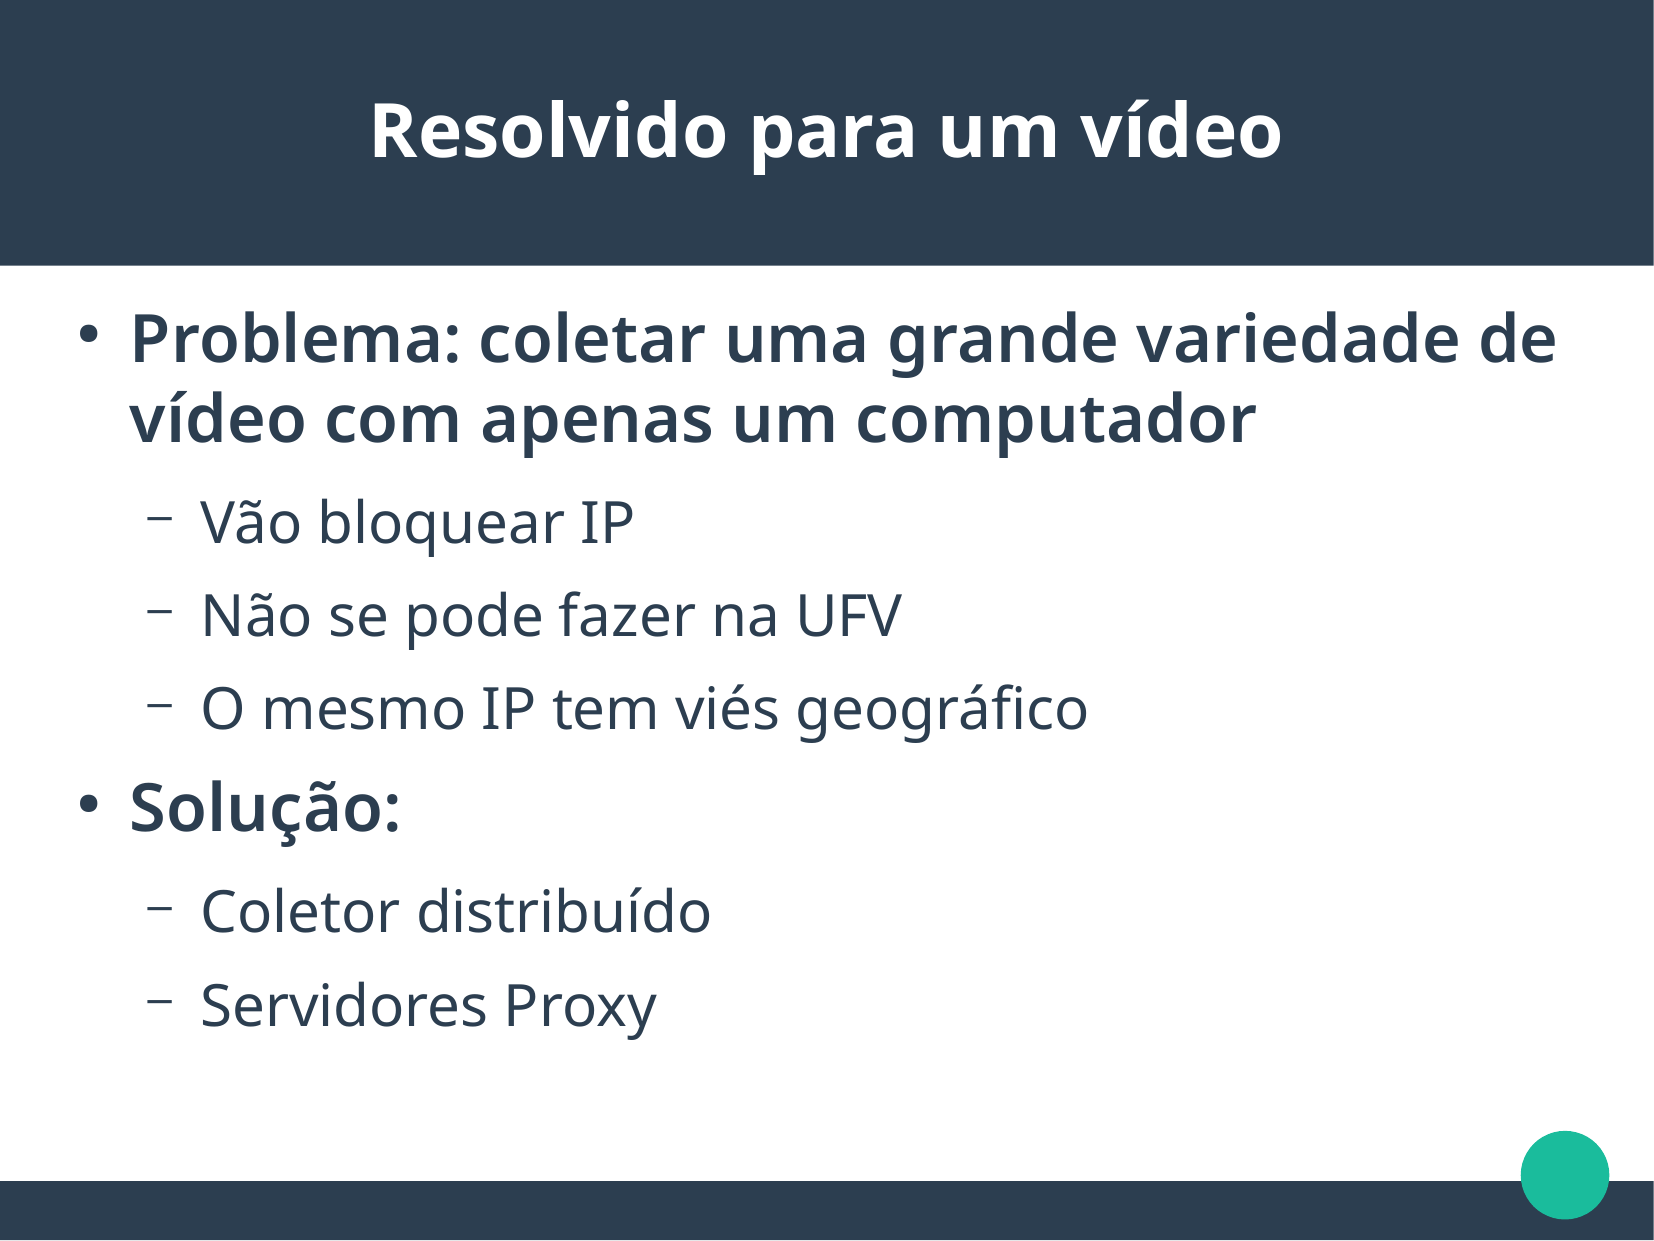

# Resolvido para um vídeo
Problema: coletar uma grande variedade de vídeo com apenas um computador
Vão bloquear IP
Não se pode fazer na UFV
O mesmo IP tem viés geográfico
Solução:
Coletor distribuído
Servidores Proxy